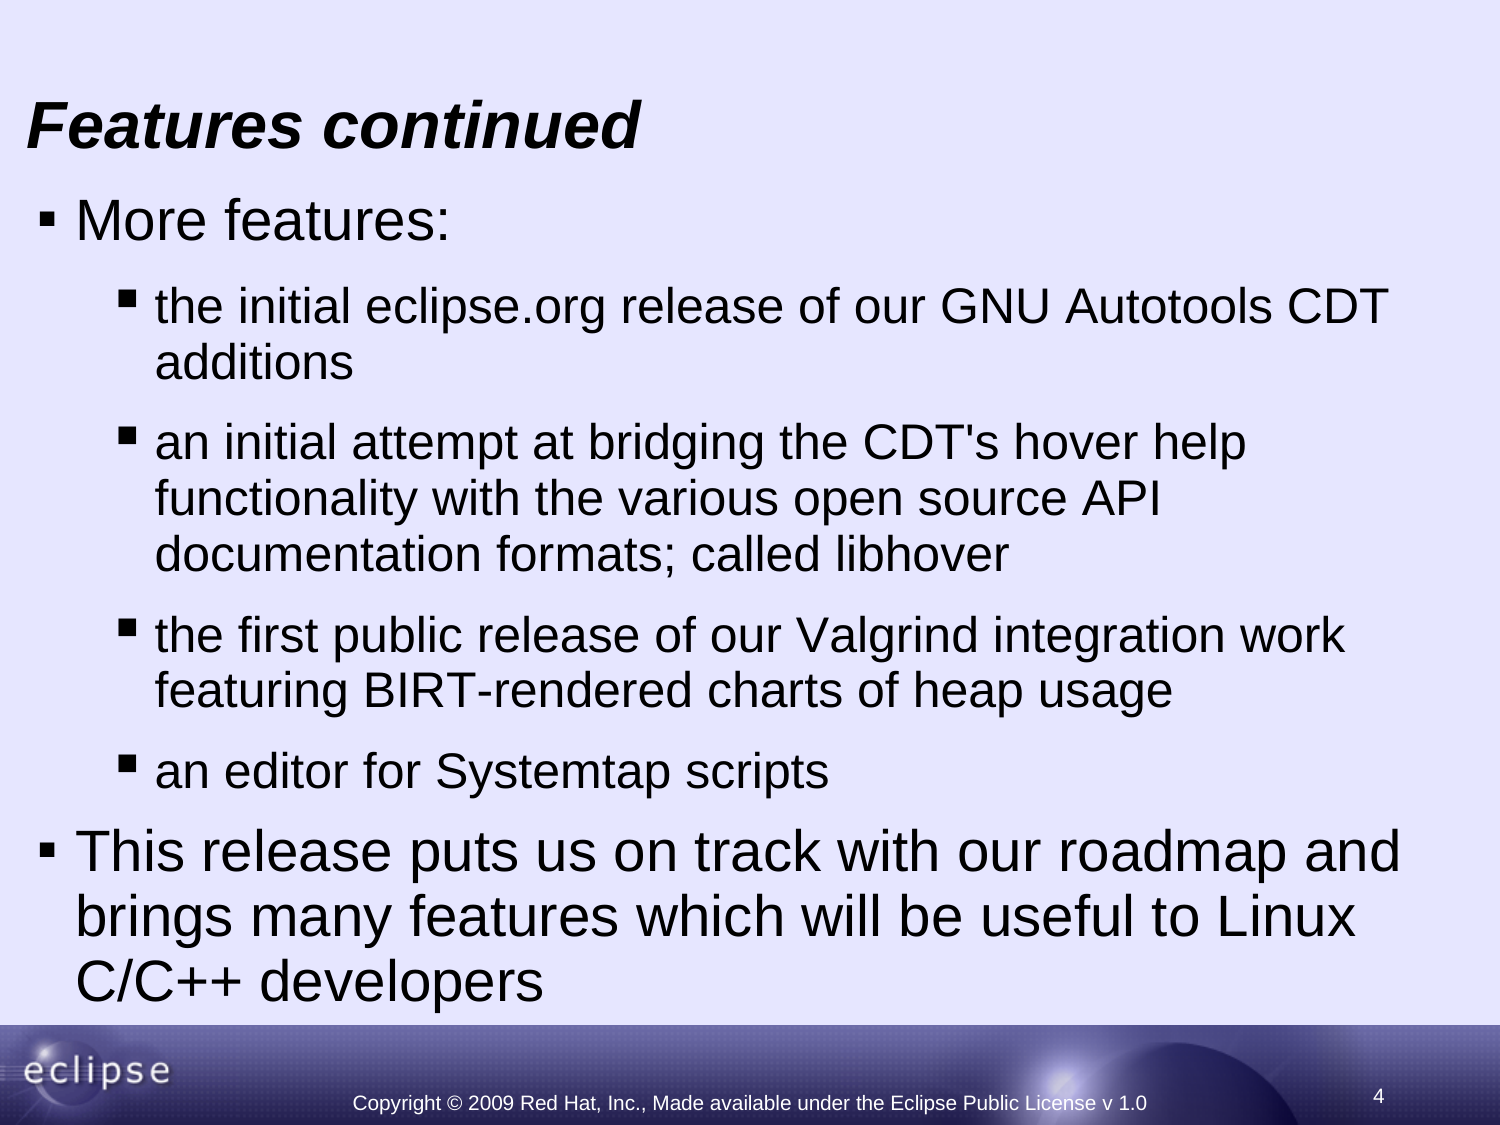

# Features continued
More features:
the initial eclipse.org release of our GNU Autotools CDT additions
an initial attempt at bridging the CDT's hover help functionality with the various open source API documentation formats; called libhover
the first public release of our Valgrind integration work featuring BIRT-rendered charts of heap usage
an editor for Systemtap scripts
This release puts us on track with our roadmap and brings many features which will be useful to Linux C/C++ developers